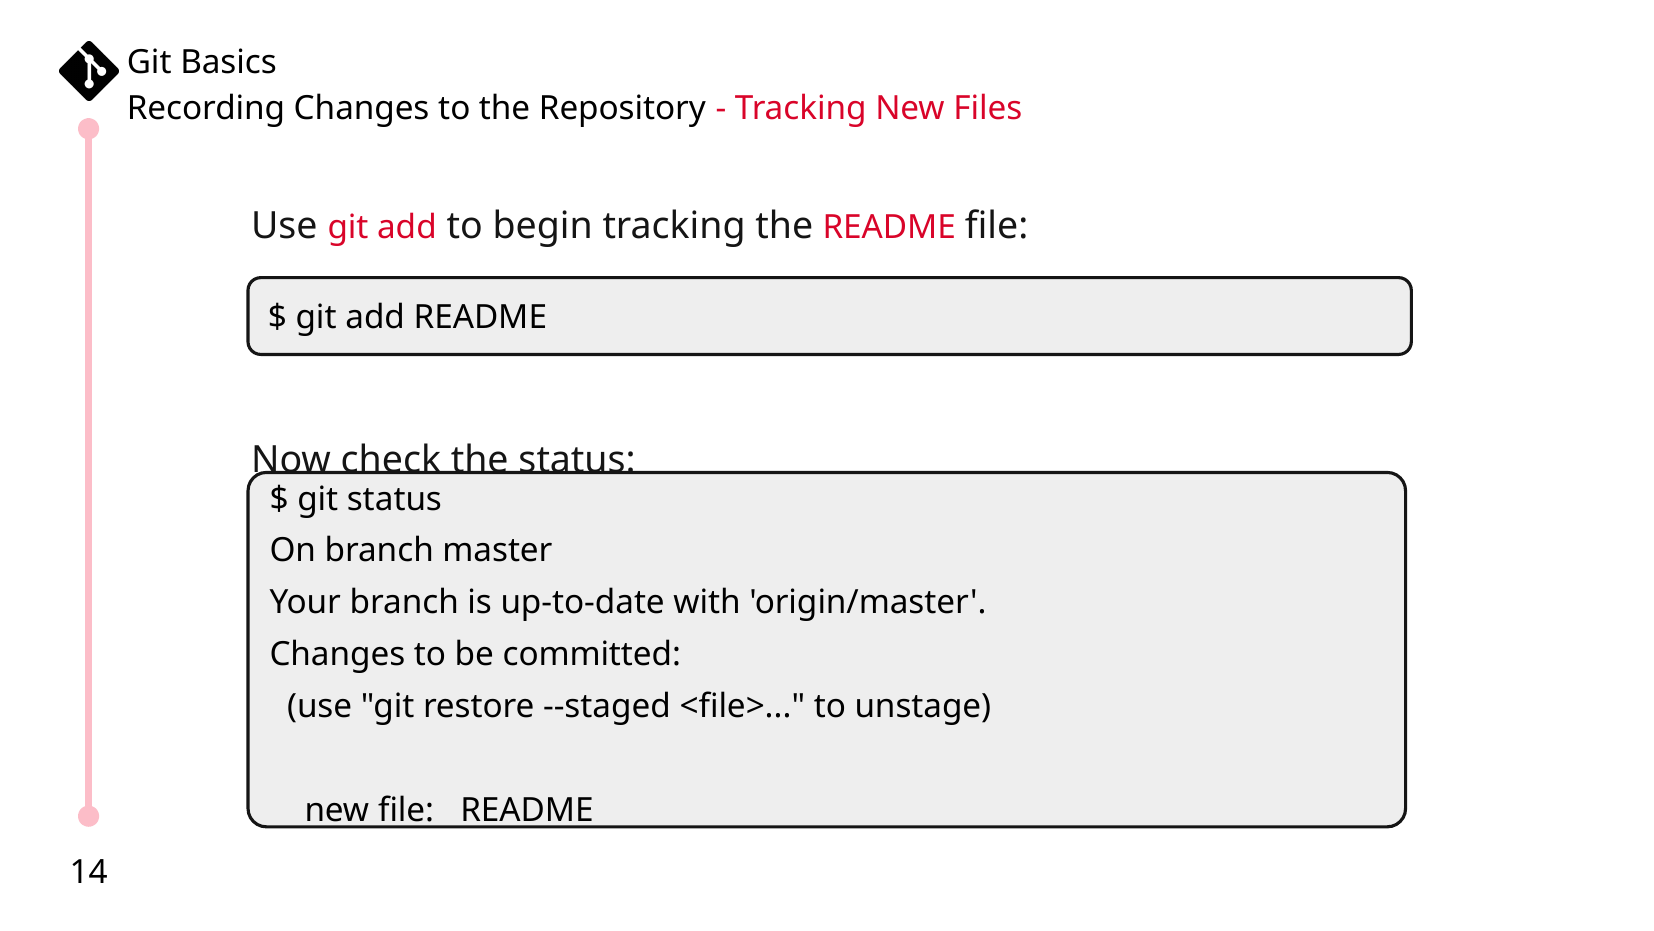

Git Basics
Recording Changes to the Repository - Tracking New Files
Use git add to begin tracking the README file:
Now check the status:
$ git add README
$ git status
On branch master
Your branch is up-to-date with 'origin/master'.
Changes to be committed:
 (use "git restore --staged <file>..." to unstage)
 new file: README
14